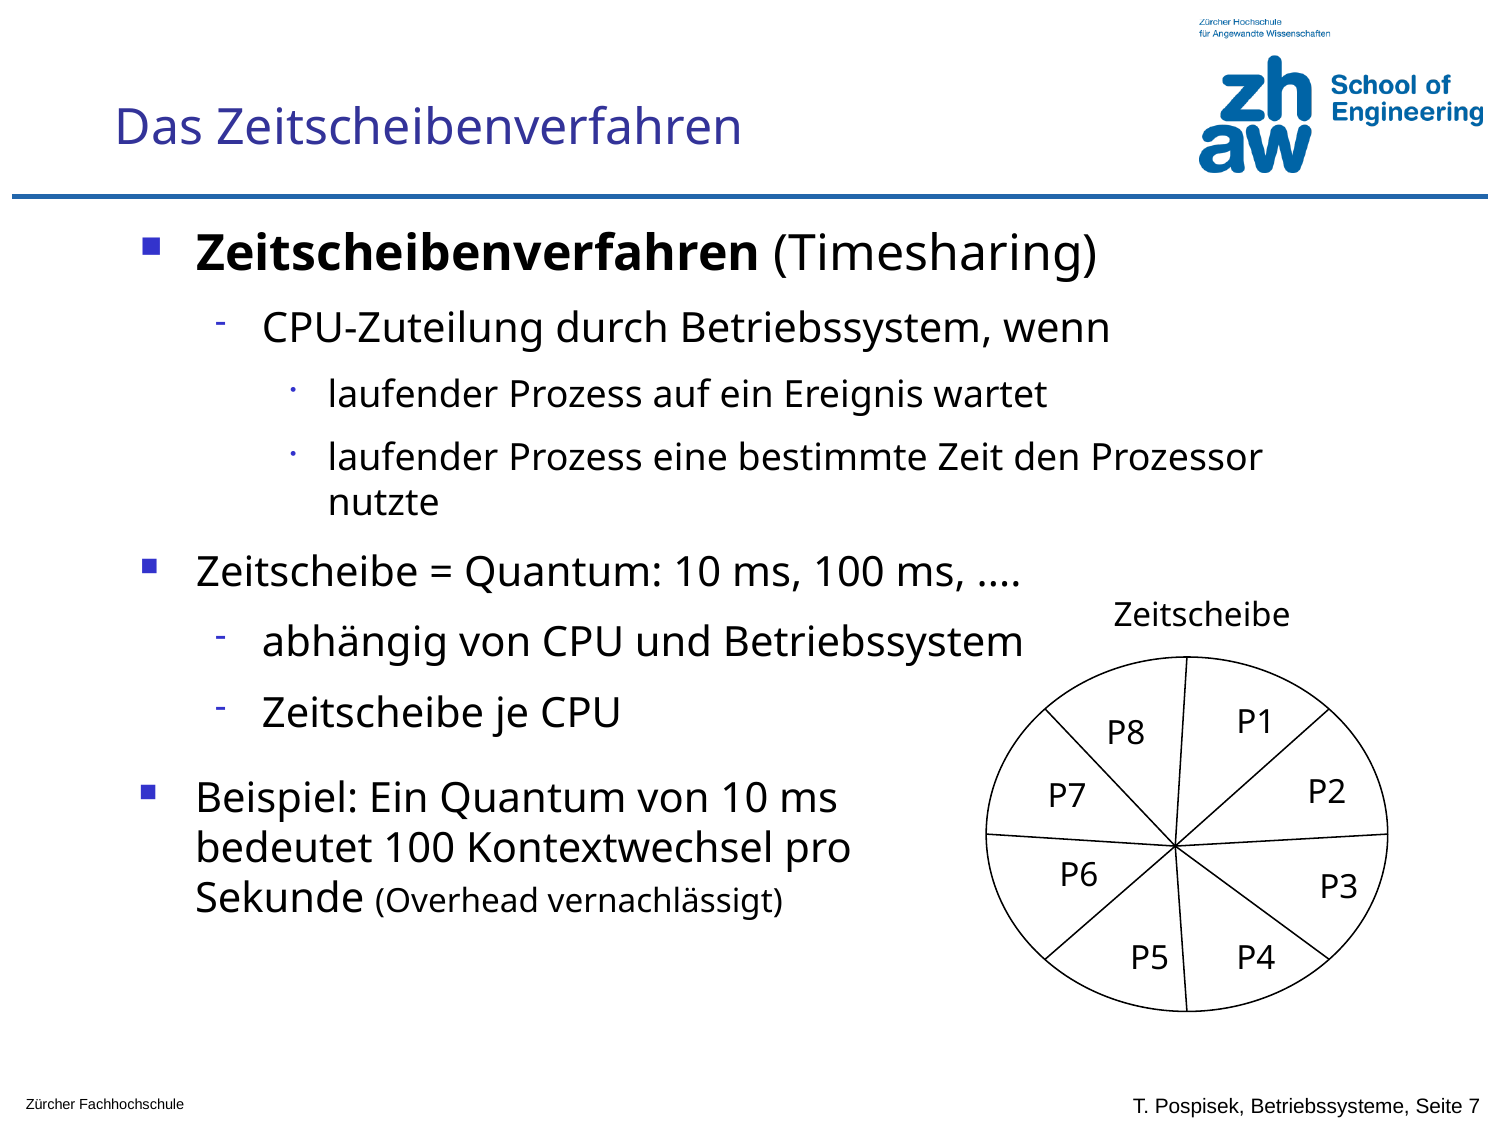

# Das Zeitscheibenverfahren
Zeitscheibenverfahren (Timesharing)
CPU-Zuteilung durch Betriebssystem, wenn
laufender Prozess auf ein Ereignis wartet
laufender Prozess eine bestimmte Zeit den Prozessor nutzte
Zeitscheibe = Quantum: 10 ms, 100 ms, ....
abhängig von CPU und Betriebssystem
Zeitscheibe je CPU
Zeitscheibe
Beispiel: Ein Quantum von 10 ms bedeutet 100 Kontextwechsel pro Sekunde (Overhead vernachlässigt)
P1
P8
P2
P7
P6
P3
P5
P4